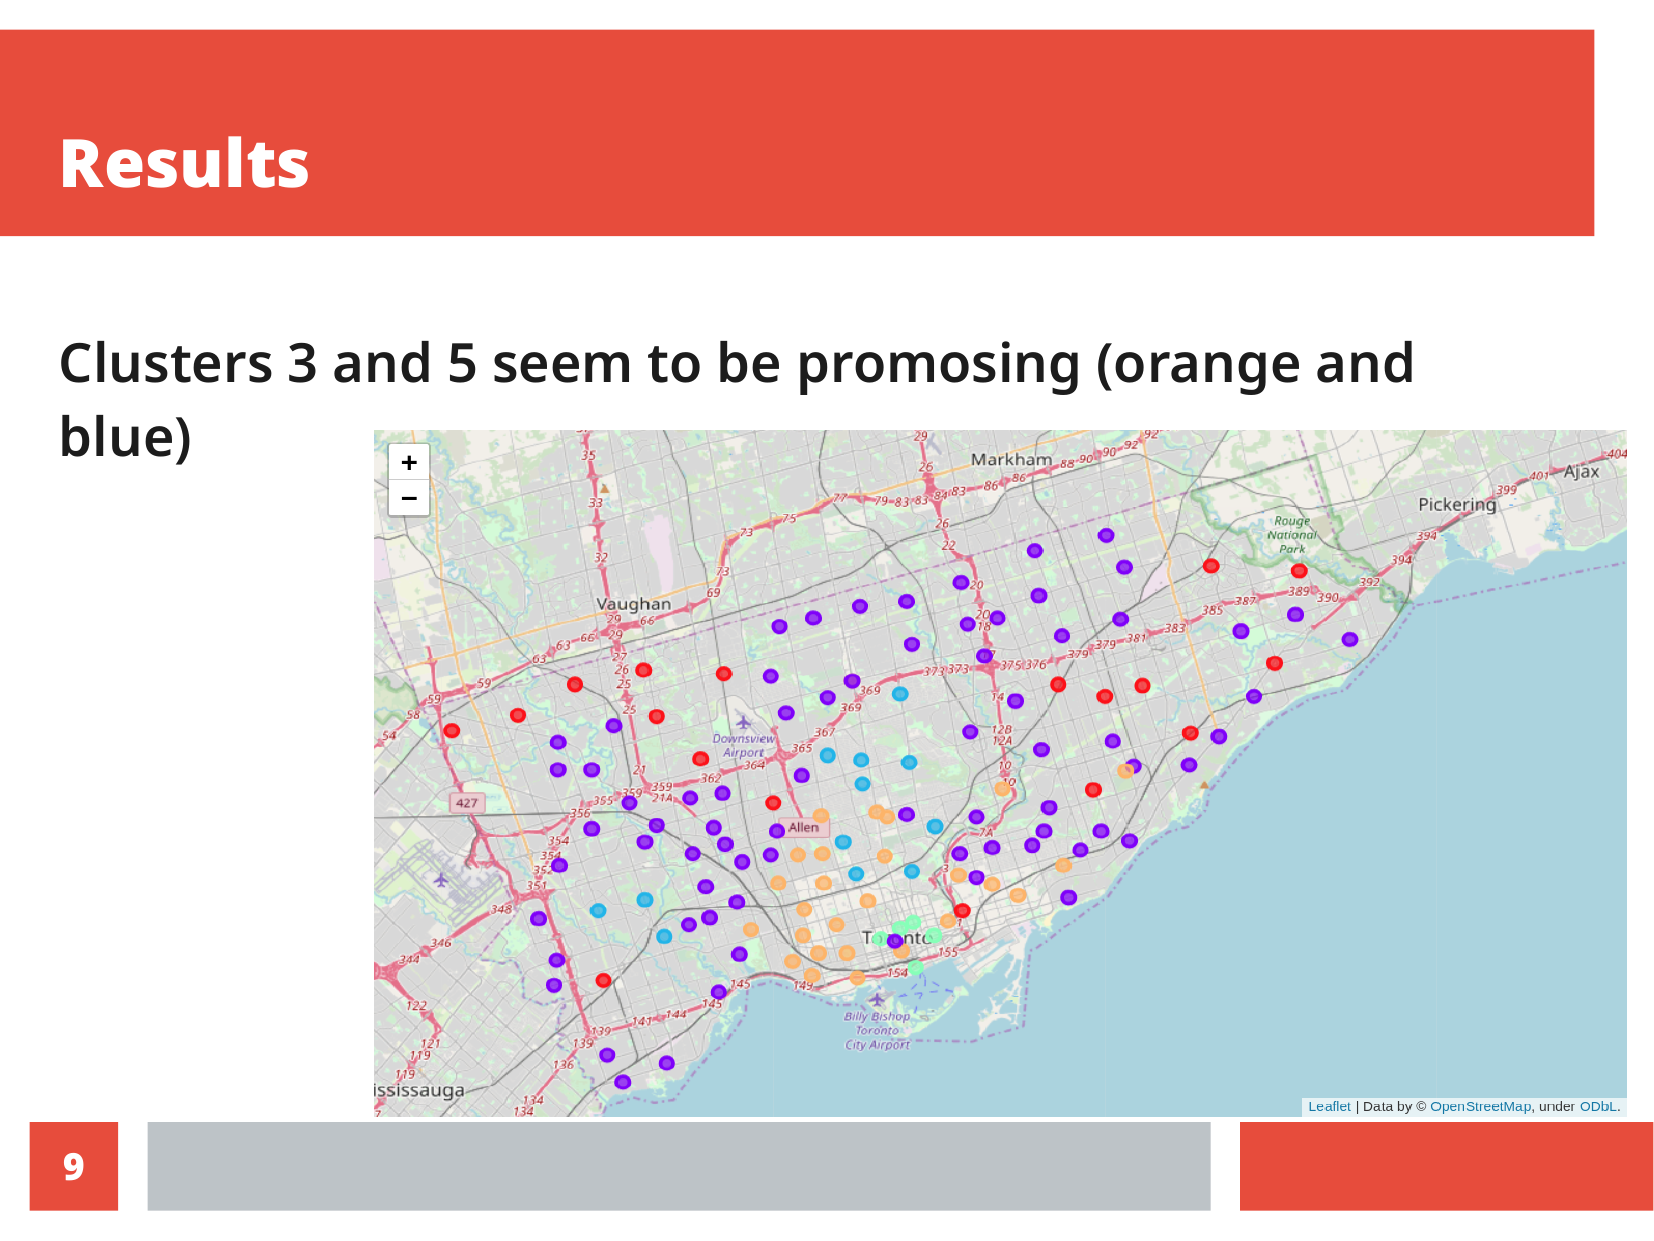

# Results
Clusters 3 and 5 seem to be promosing (orange and blue)
9